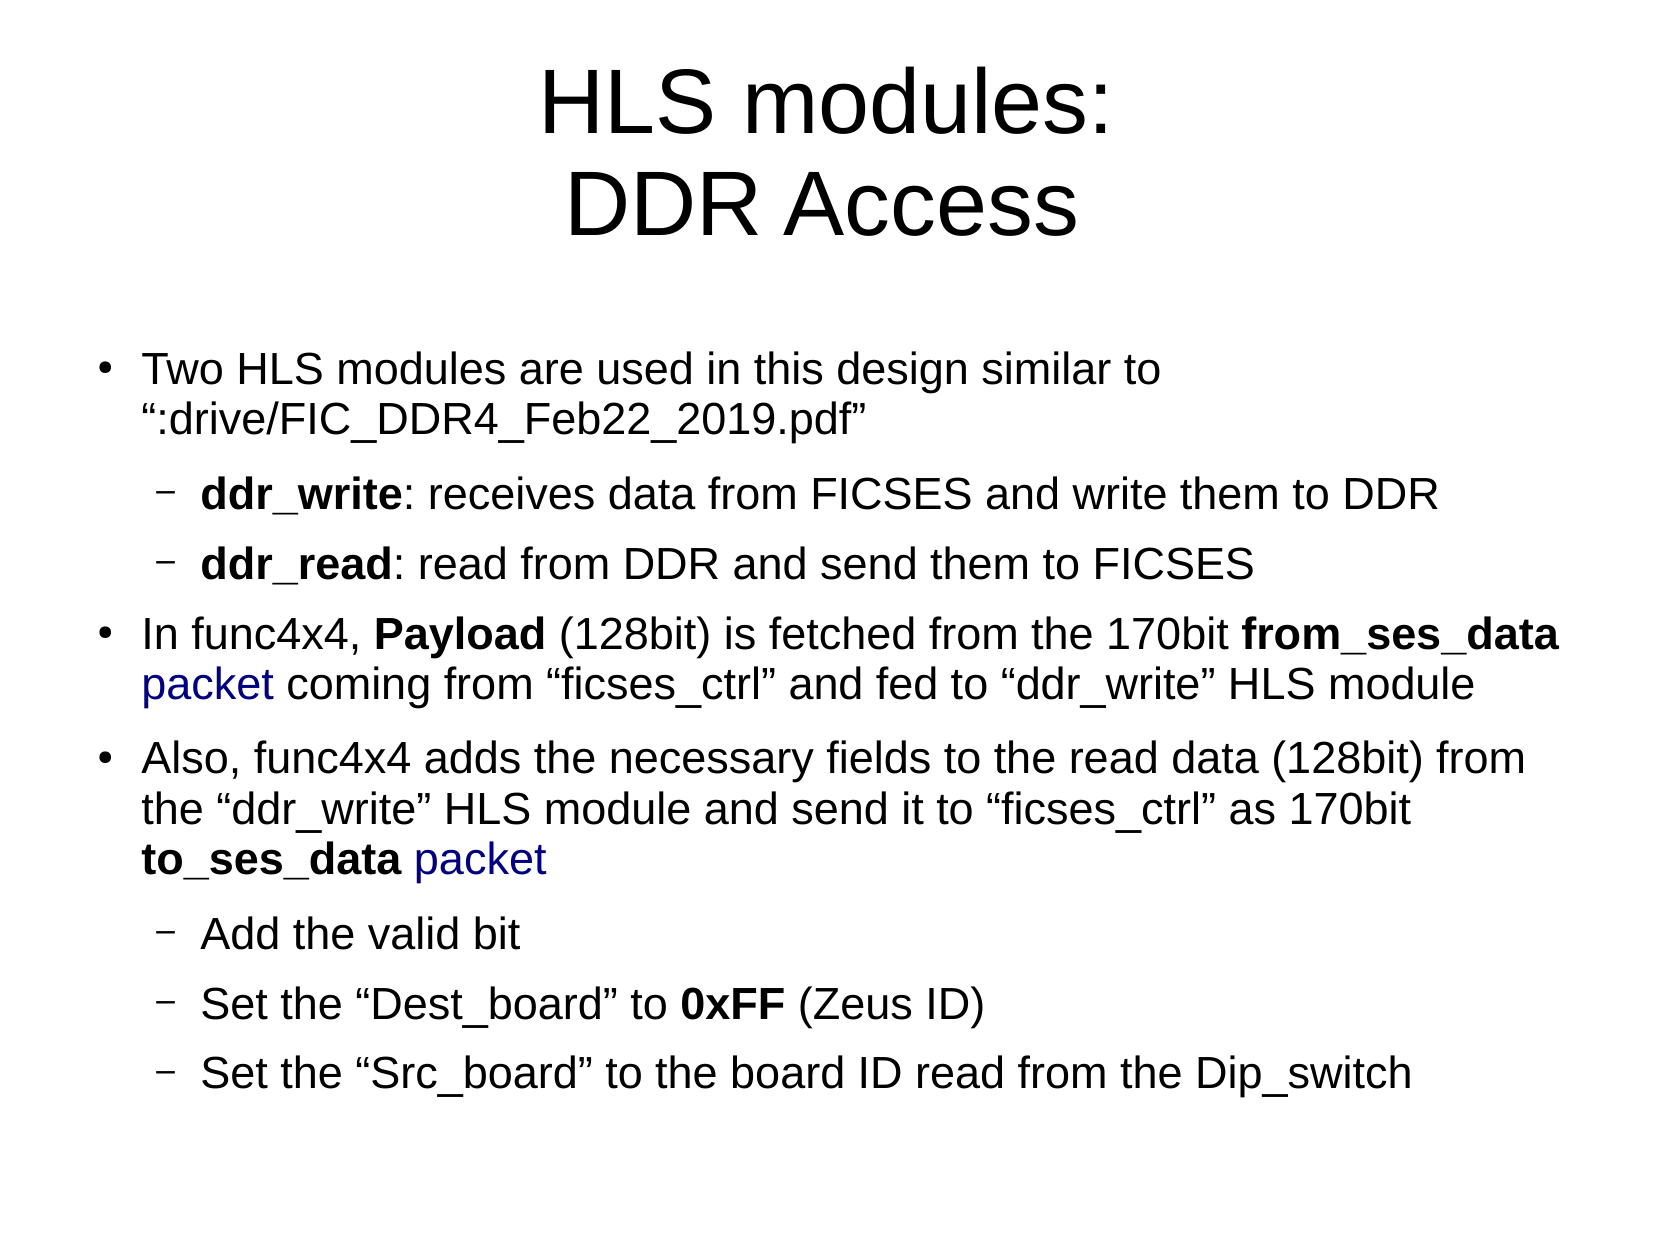

# HLS modules: DDR Access
Two HLS modules are used in this design similar to “:drive/FIC_DDR4_Feb22_2019.pdf”
ddr_write: receives data from FICSES and write them to DDR
ddr_read: read from DDR and send them to FICSES
In func4x4, Payload (128bit) is fetched from the 170bit from_ses_data packet coming from “ficses_ctrl” and fed to “ddr_write” HLS module
Also, func4x4 adds the necessary fields to the read data (128bit) from the “ddr_write” HLS module and send it to “ficses_ctrl” as 170bit to_ses_data packet
Add the valid bit
Set the “Dest_board” to 0xFF (Zeus ID)
Set the “Src_board” to the board ID read from the Dip_switch